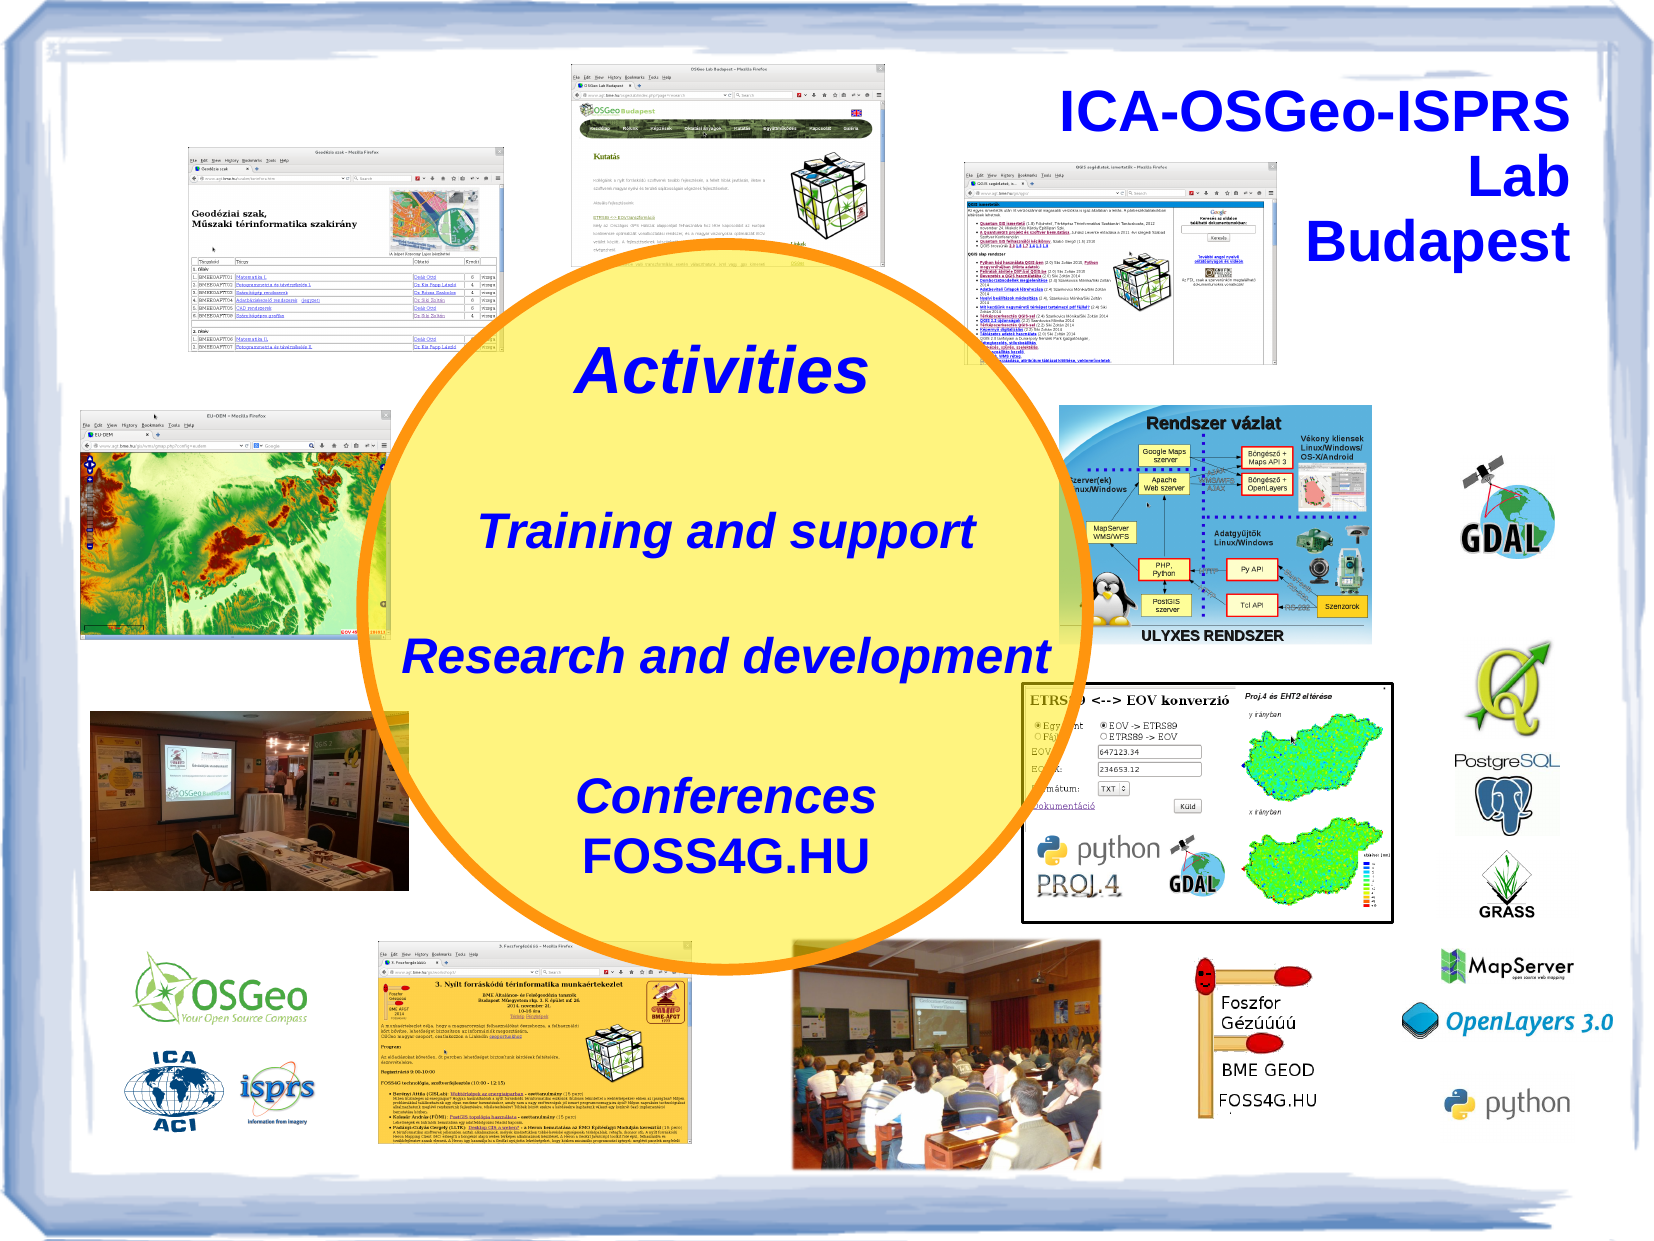

# Geo4All Lab Budapest
ICA-OSGeo-ISPRS
Lab
Budapest
Activities
Training and support
Research and development
Conferences
FOSS4G.HU